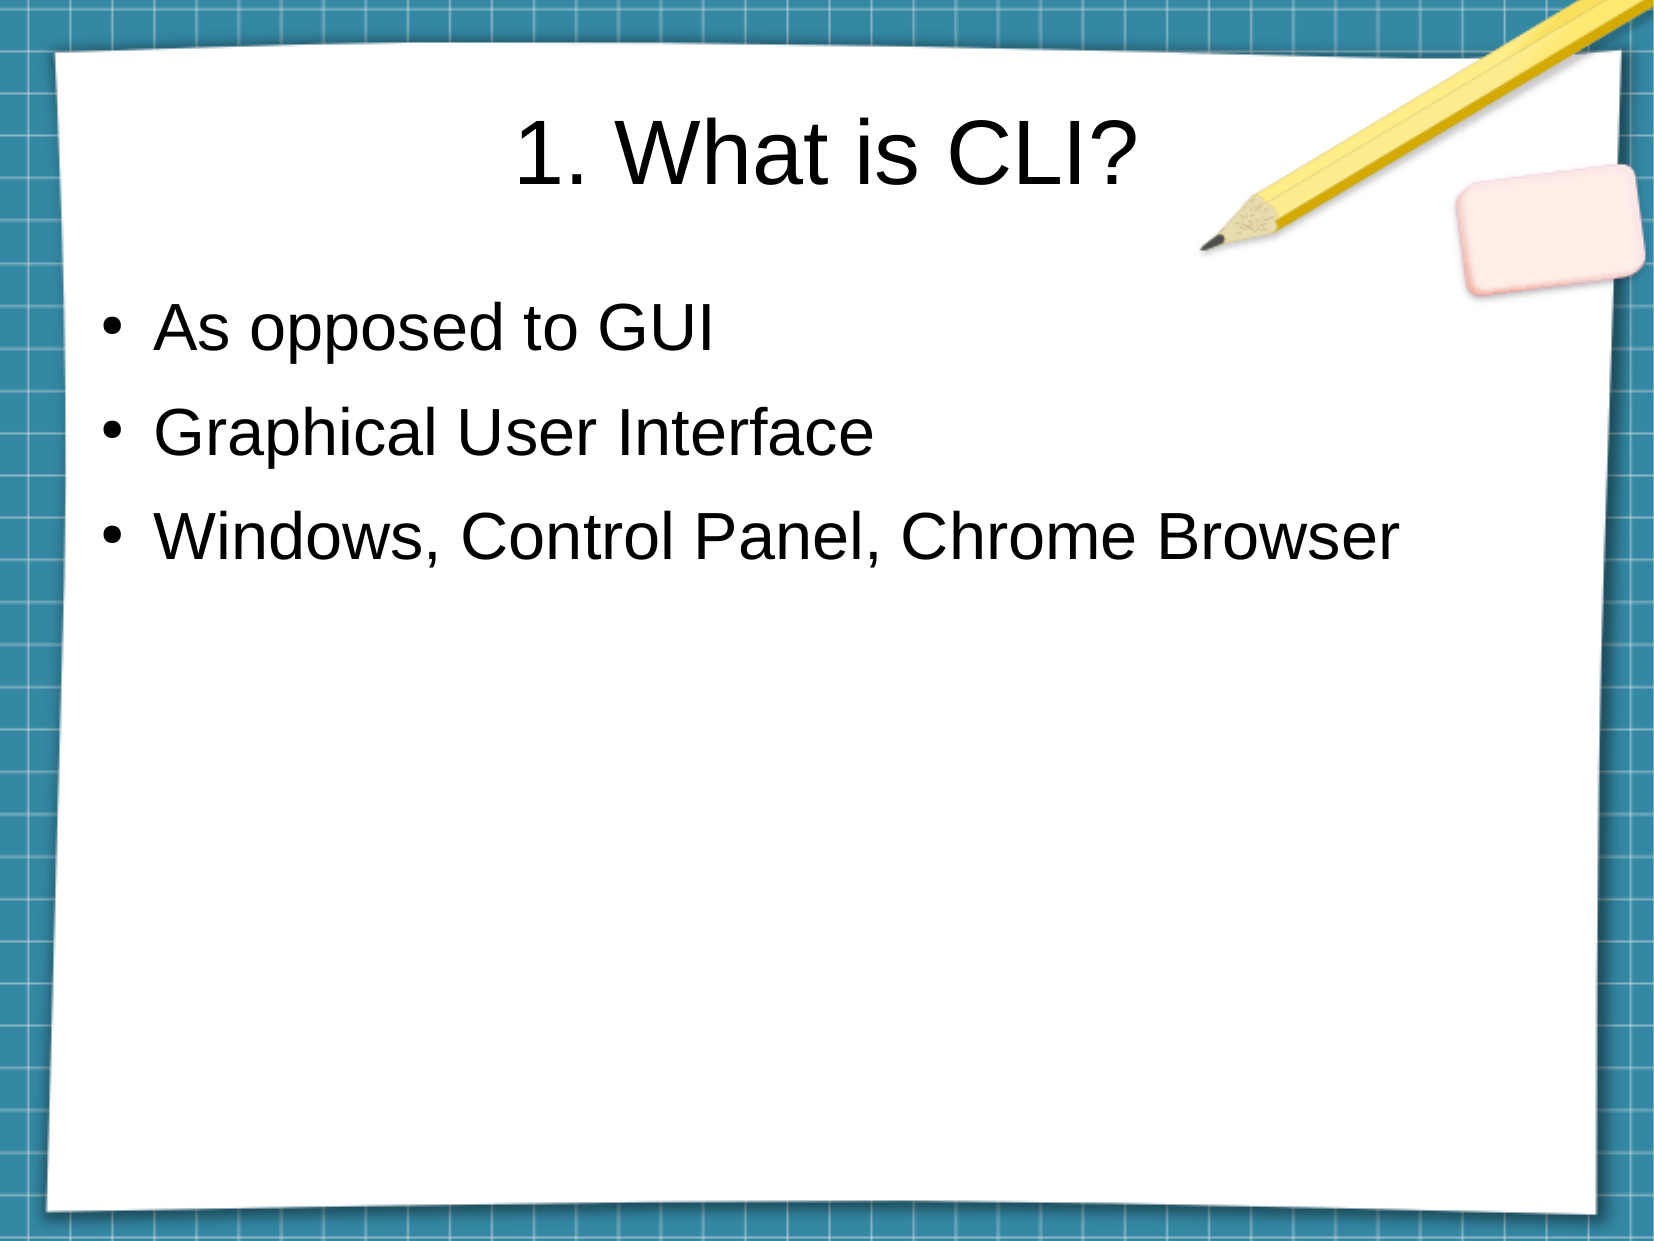

# 1. What is CLI?
As opposed to GUI
Graphical User Interface
Windows, Control Panel, Chrome Browser